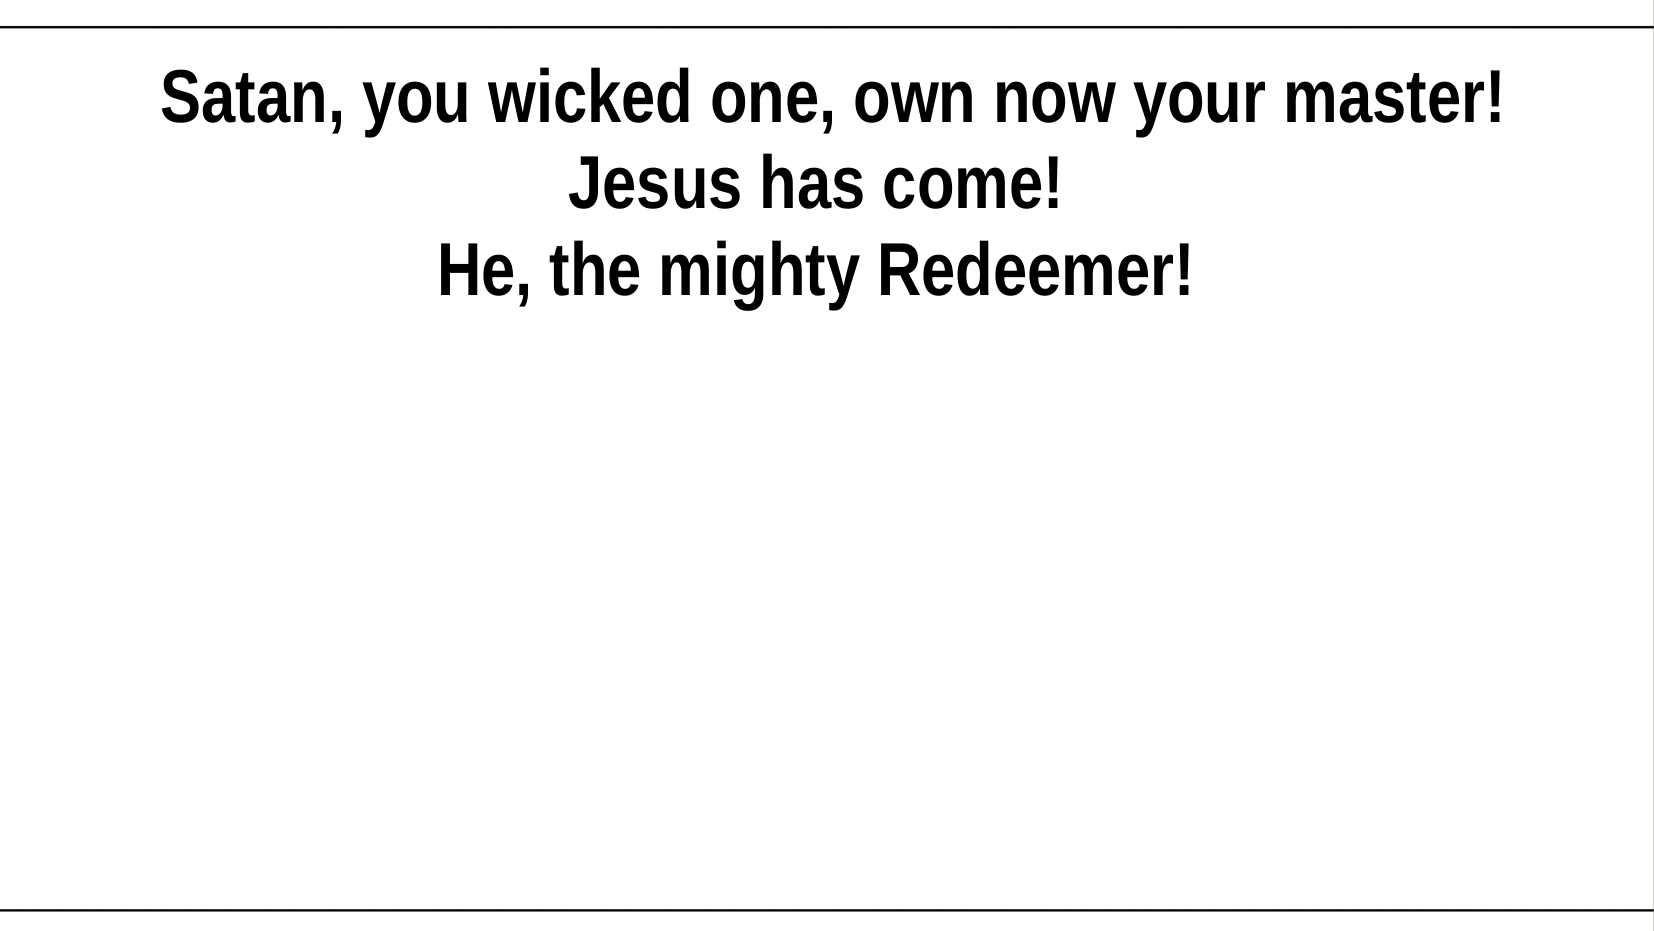

Satan, you wicked one, own now your master!
Jesus has come!
He, the mighty Redeemer!